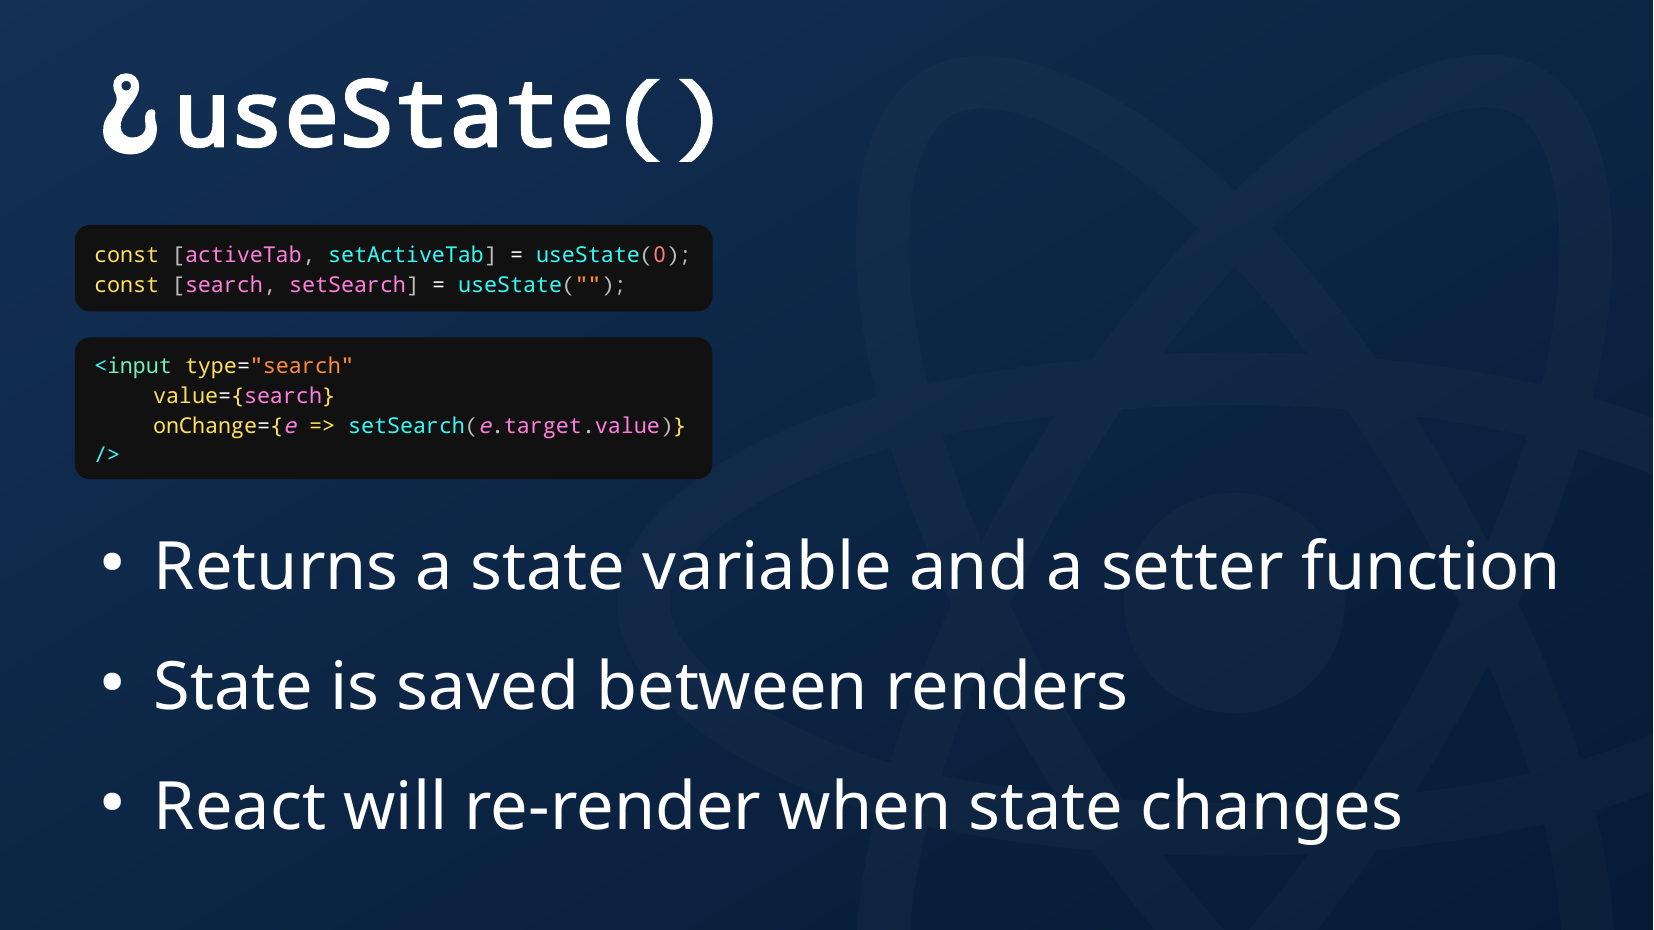

# 🪝useState()
const [activeTab, setActiveTab] = useState(0);
const [search, setSearch] = useState("");
<input type="search"
value={search}
onChange={e => setSearch(e.target.value)}
/>
Returns a state variable and a setter function
State is saved between renders
React will re-render when state changes